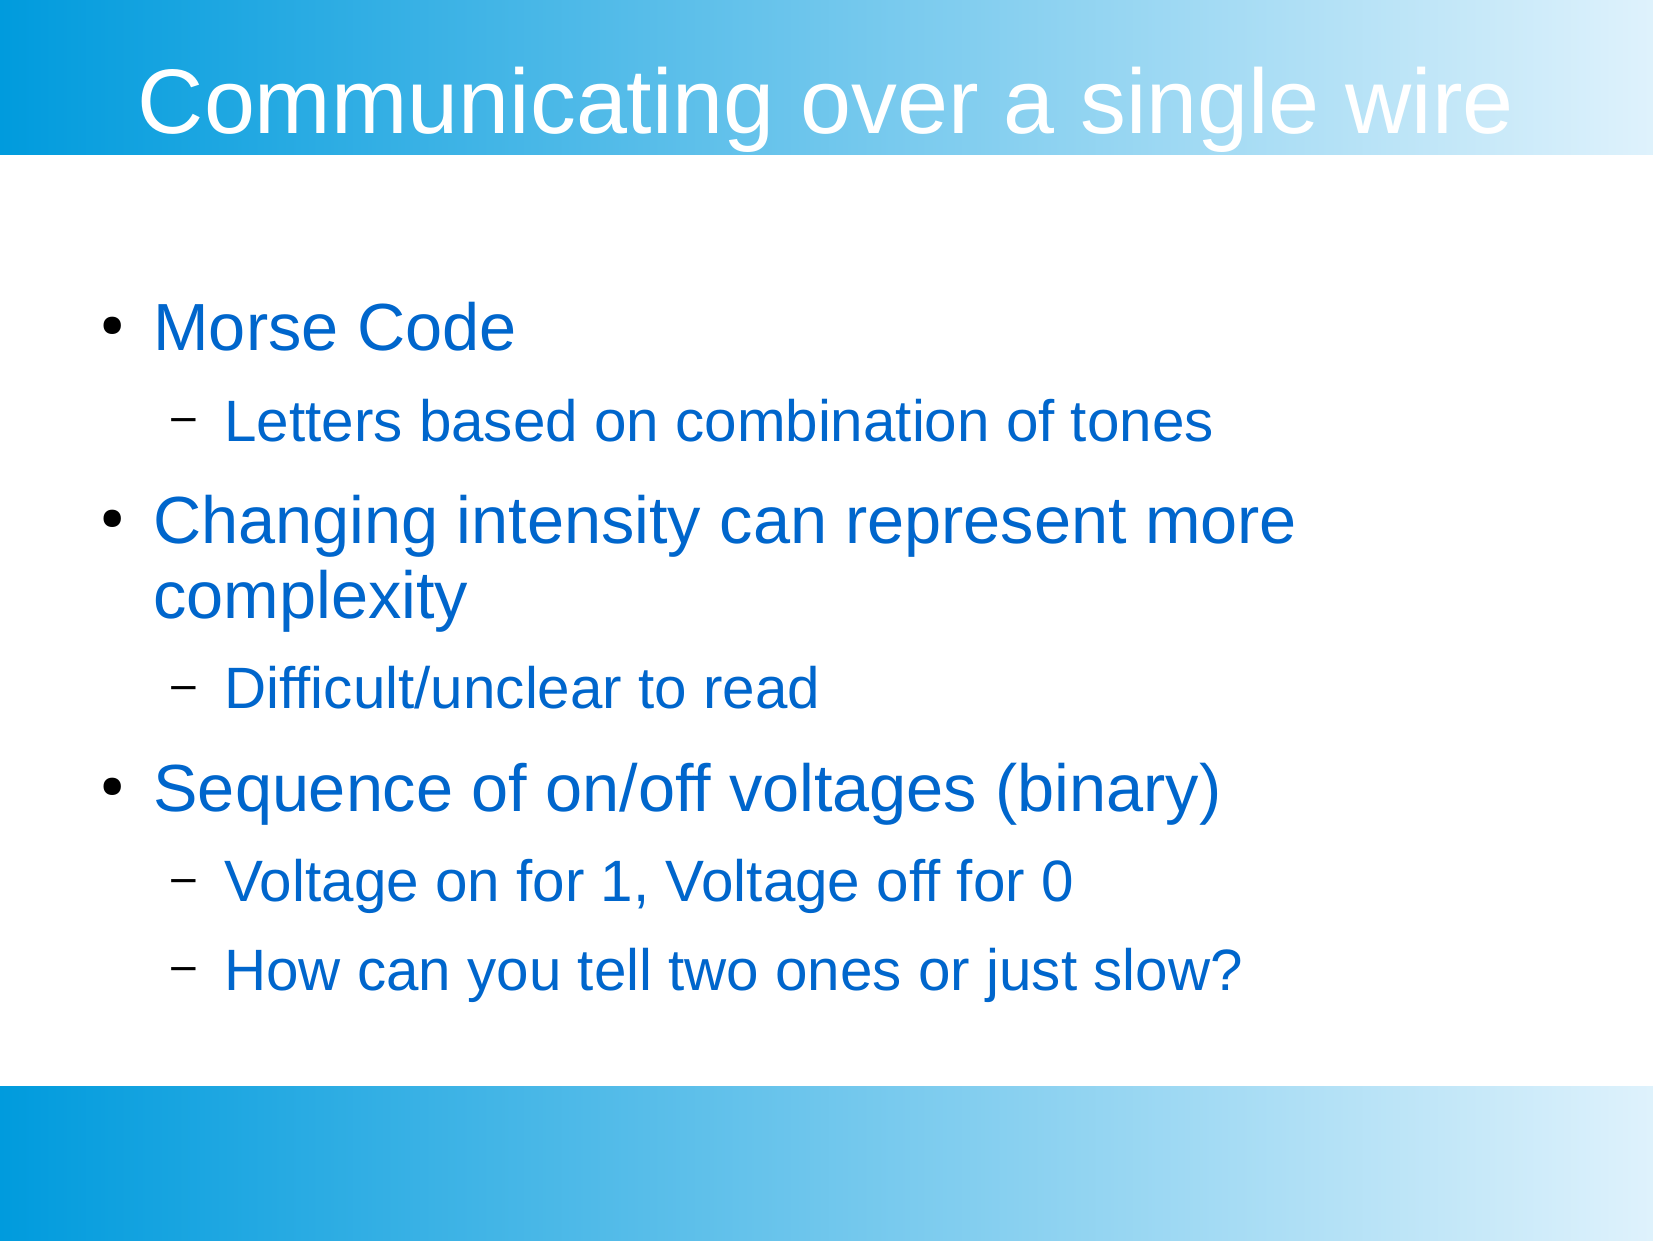

# Communicating over a single wire
Morse Code
Letters based on combination of tones
Changing intensity can represent more complexity
Difficult/unclear to read
Sequence of on/off voltages (binary)
Voltage on for 1, Voltage off for 0
How can you tell two ones or just slow?